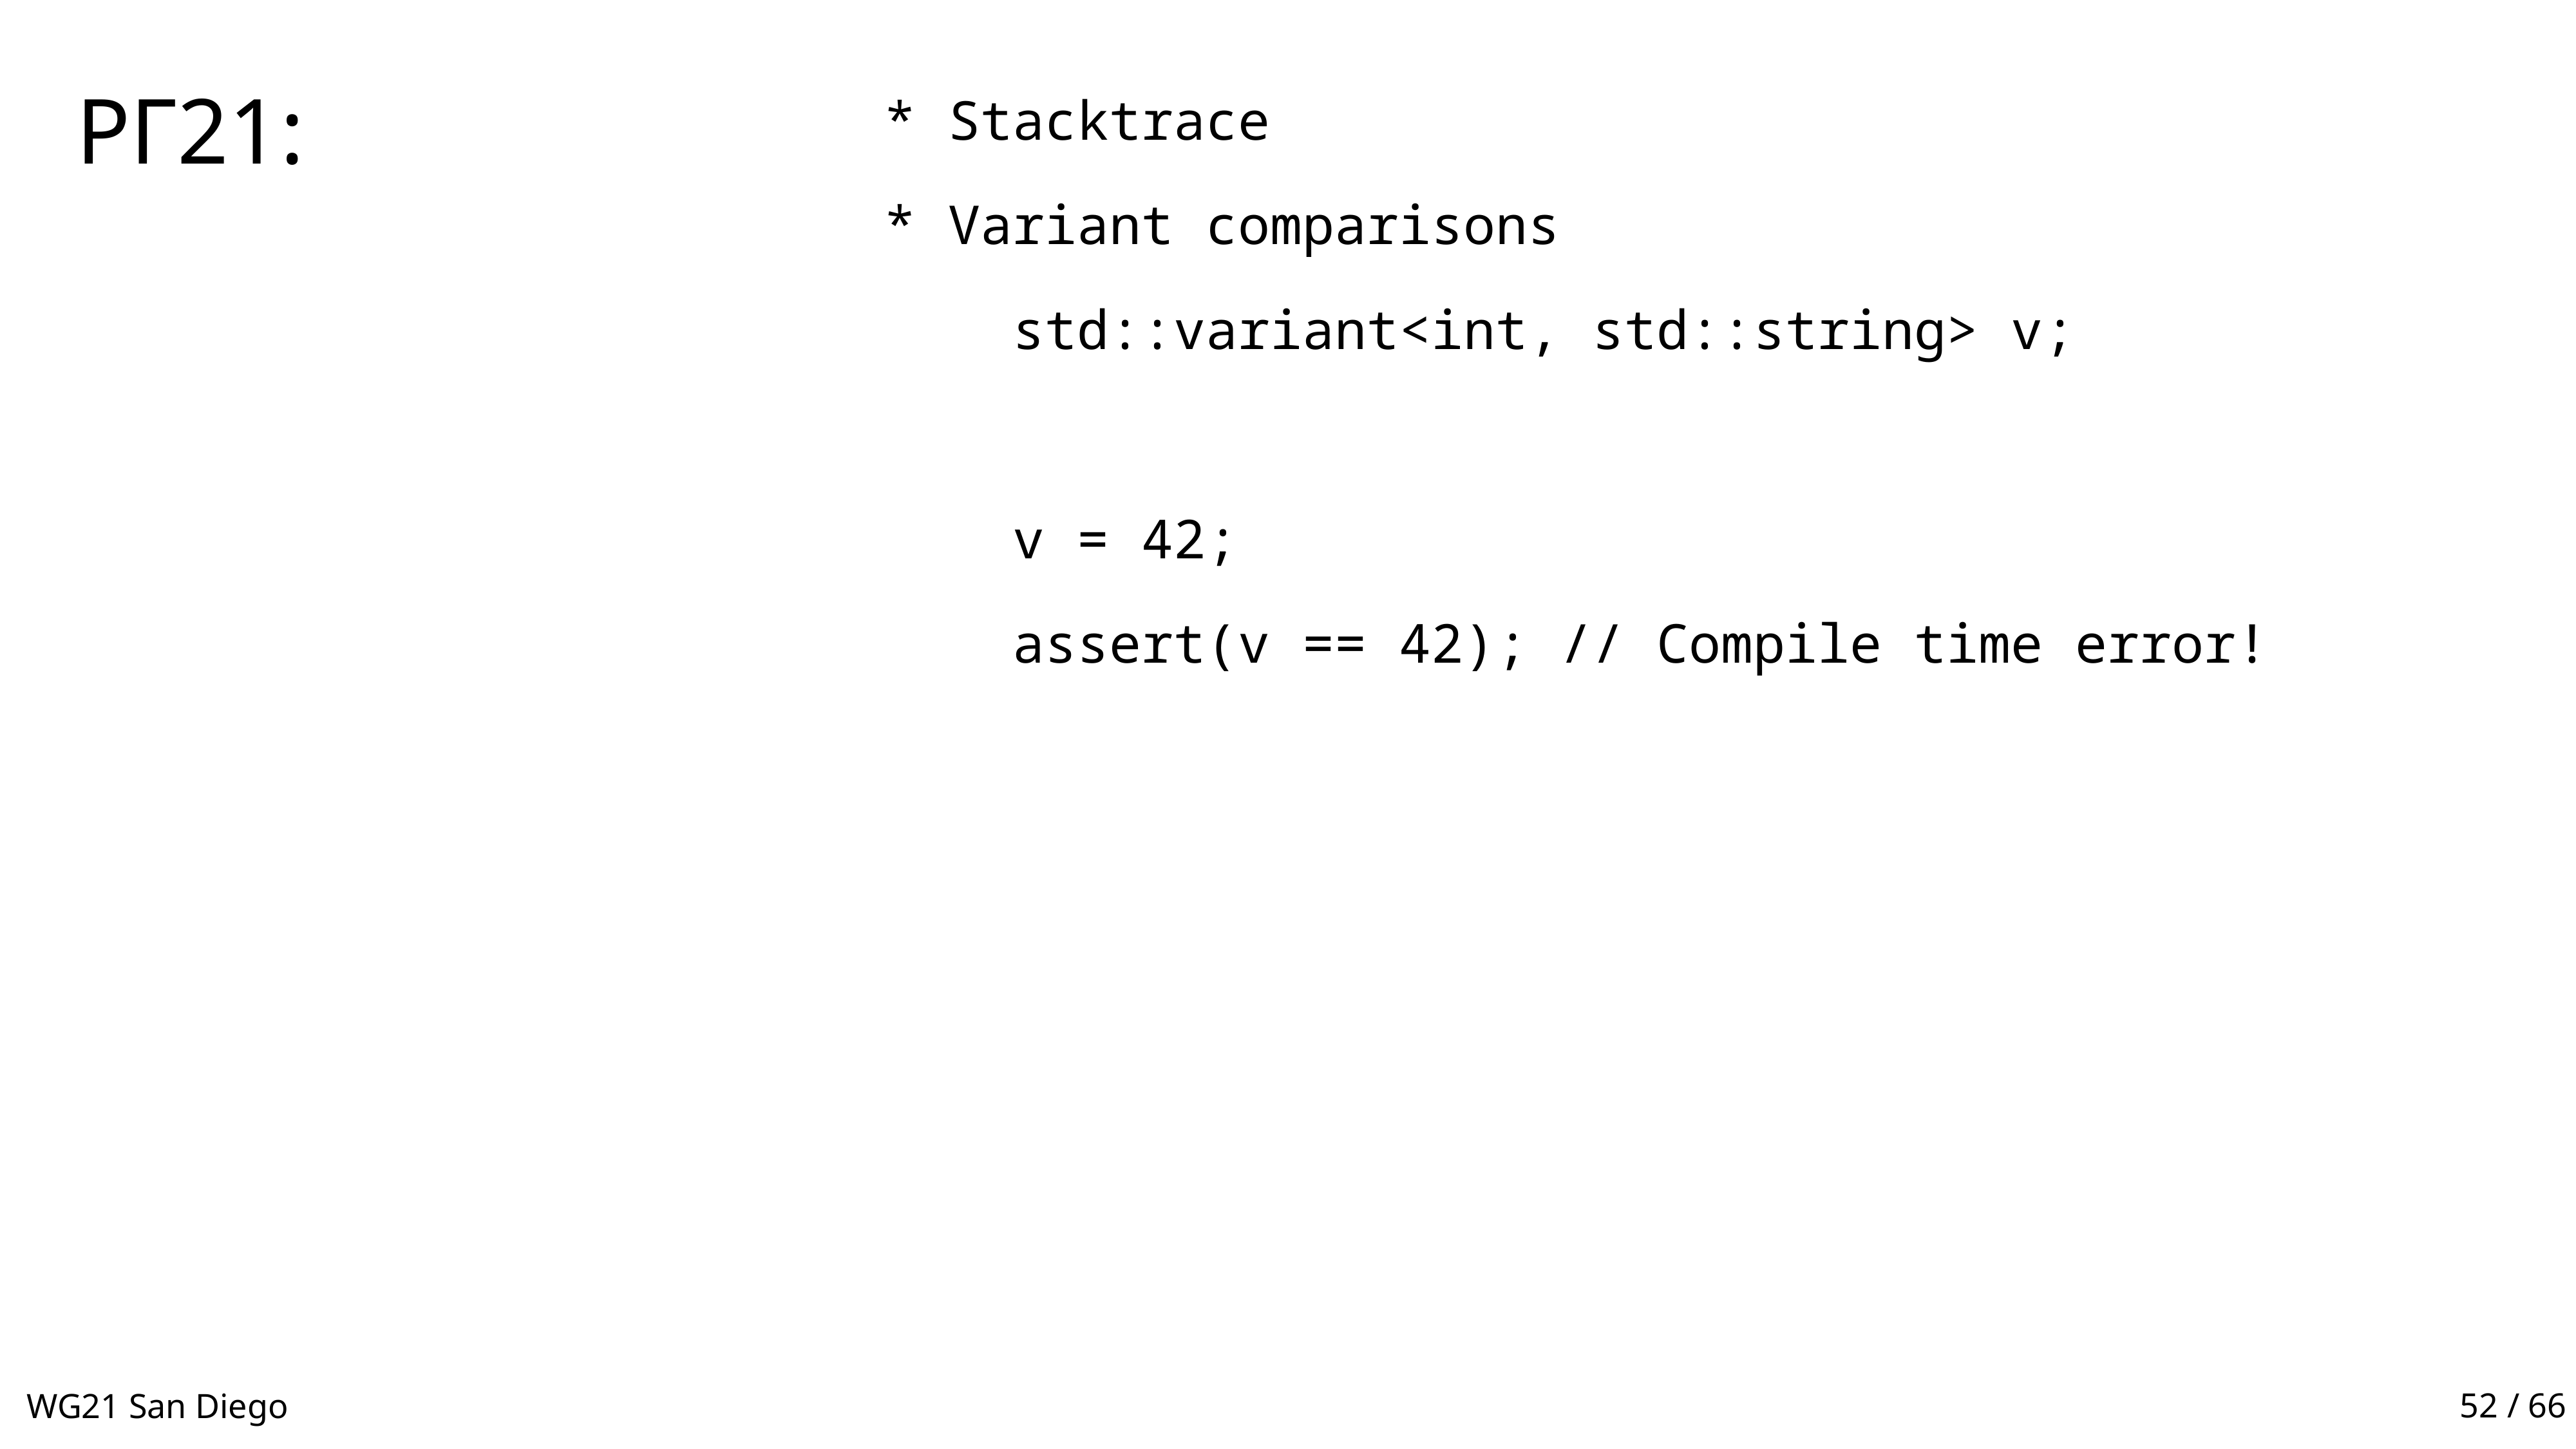

# РГ21:
* Stacktrace
* Variant comparisons
 std::variant<int, std::string> v;
 v = 42;
 assert(v == 42); // Compile time error!
WG21 San Diego